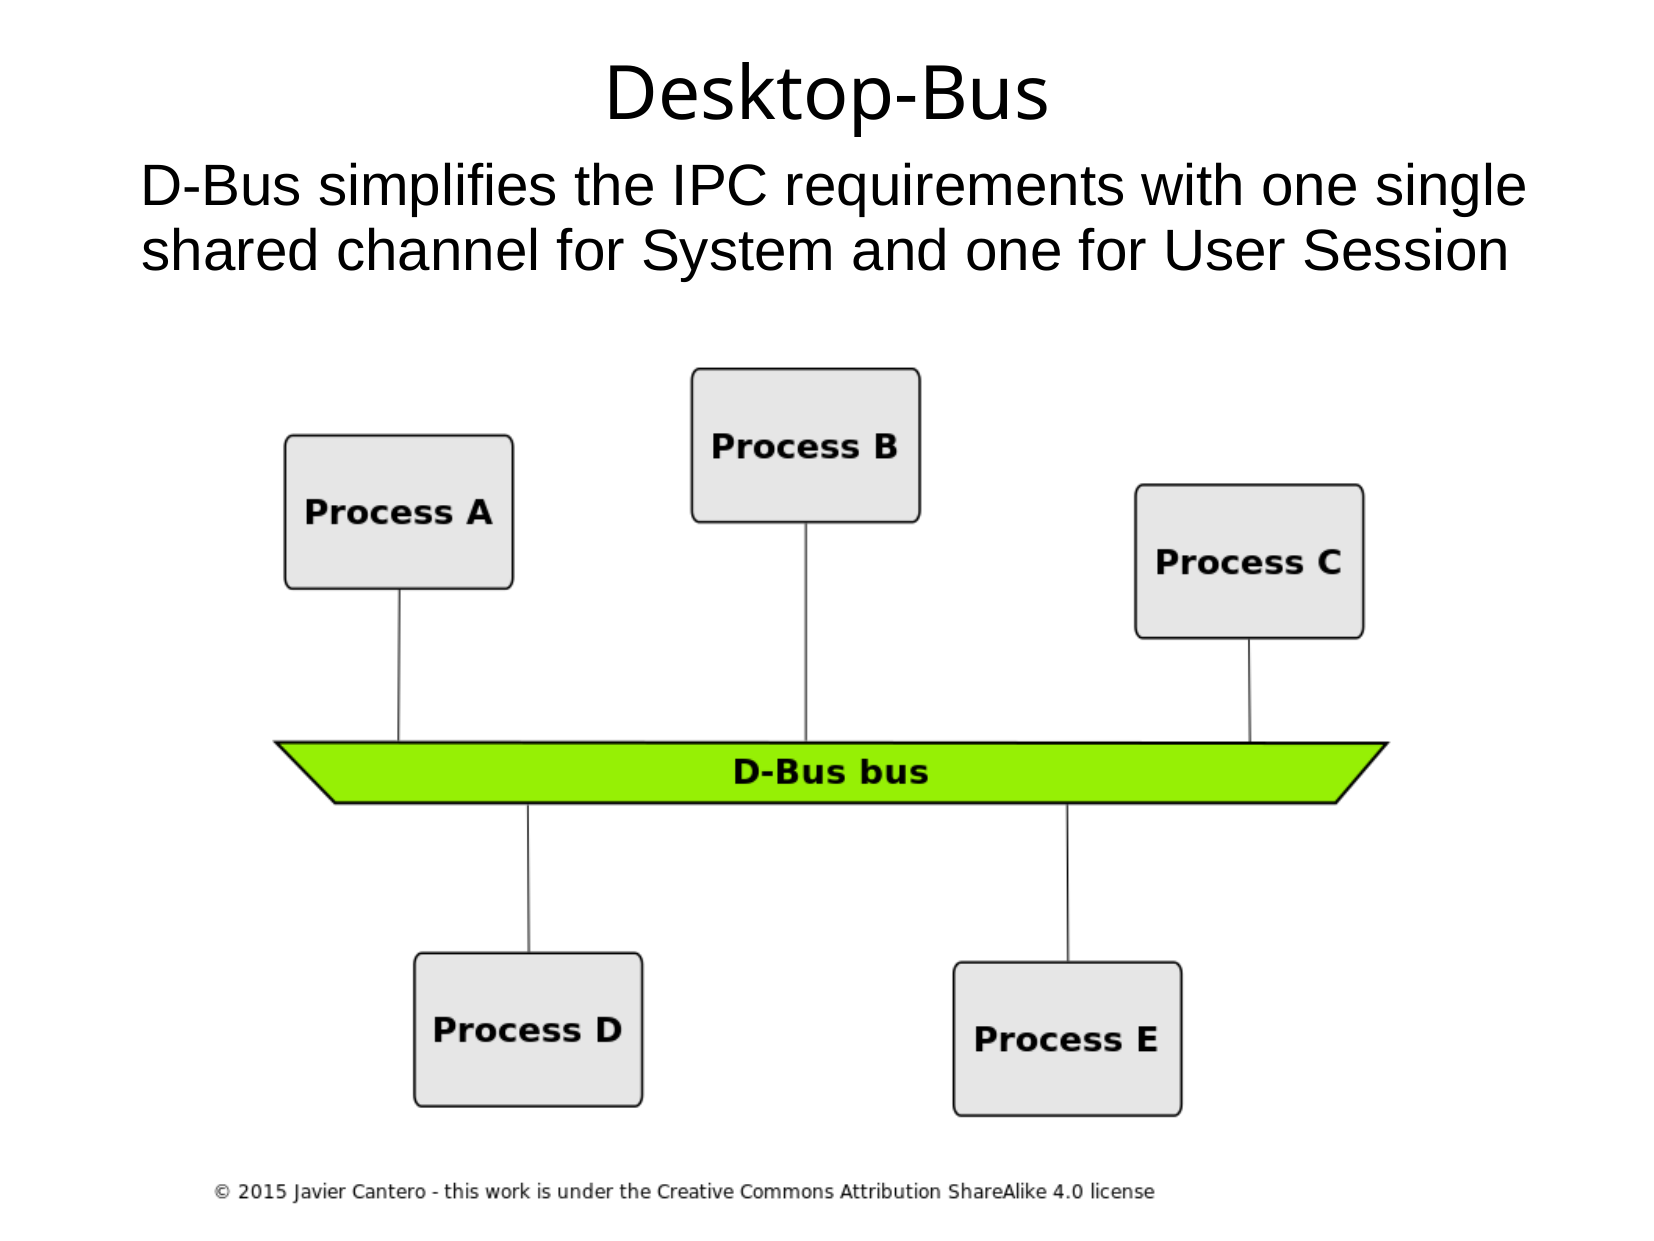

# Desktop-Bus
 D-Bus simplifies the IPC requirements with one single shared channel for System and one for User Session